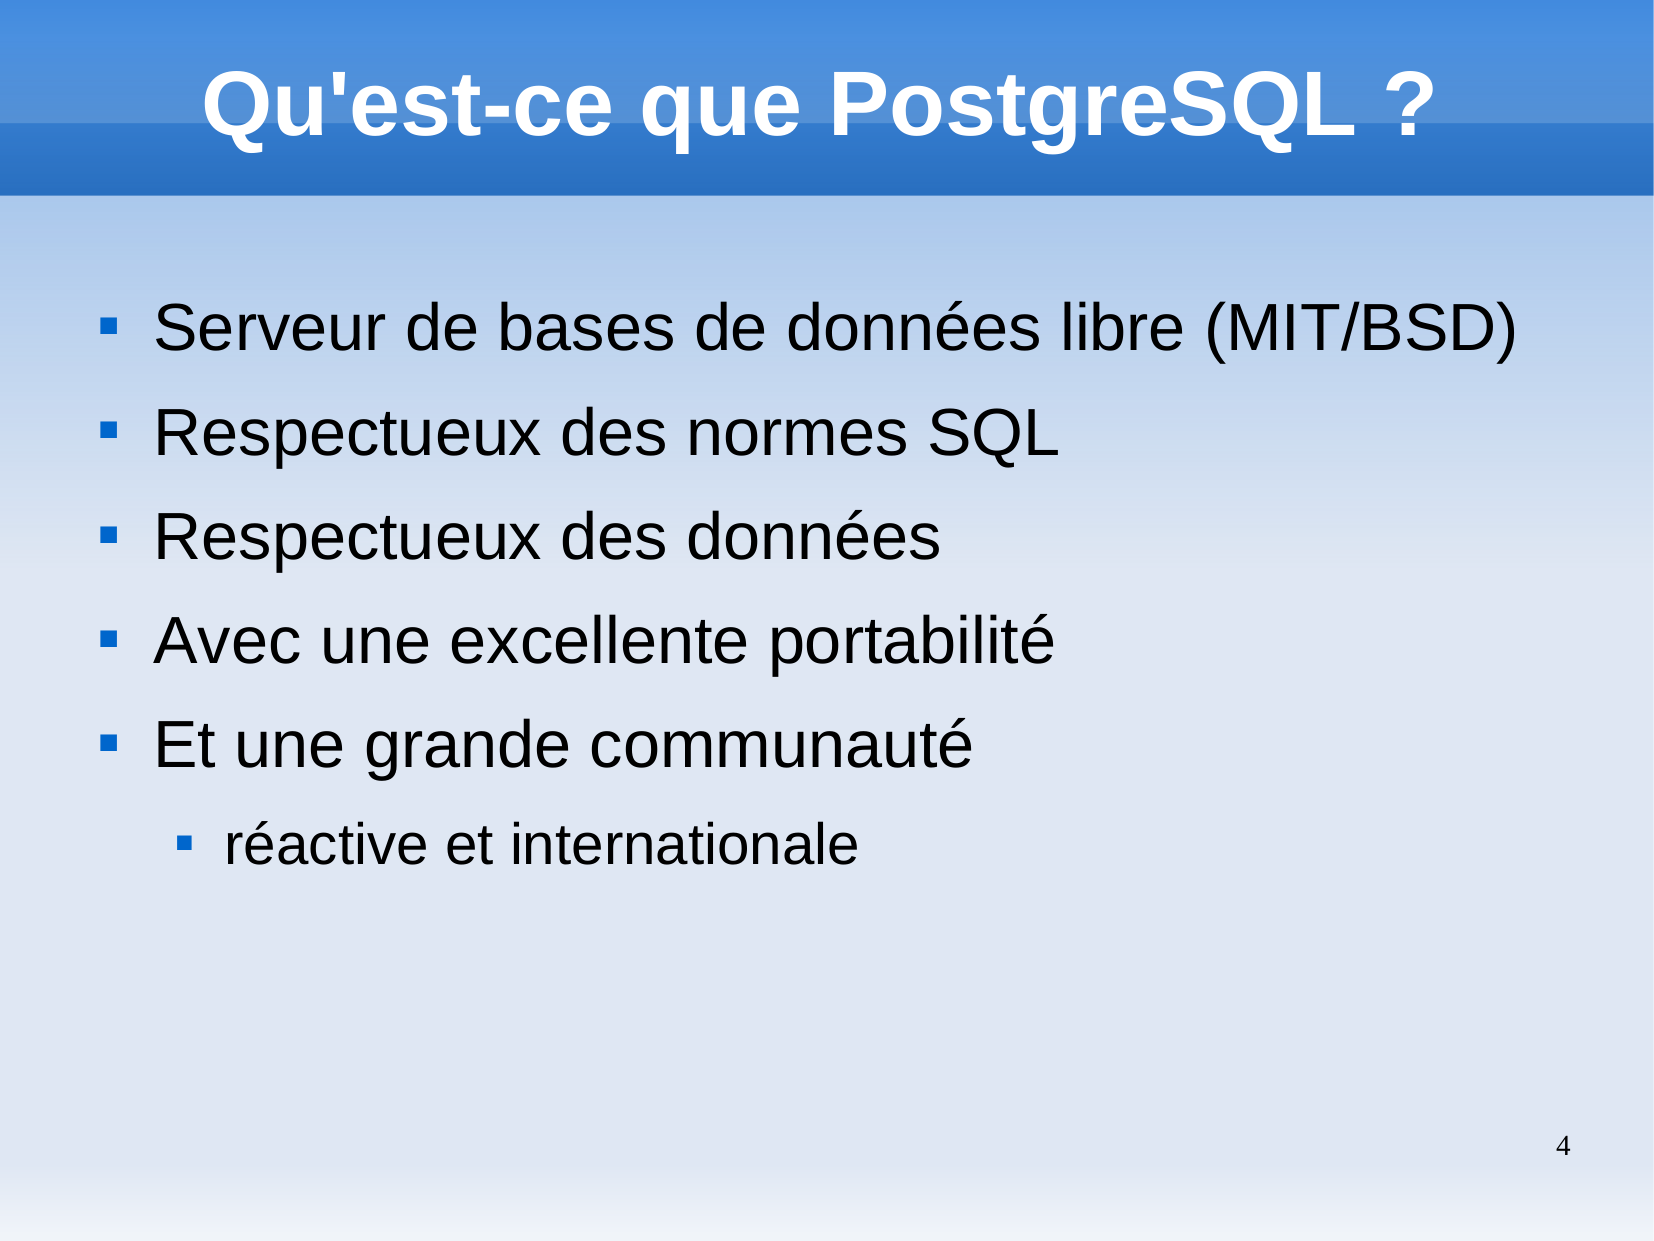

# Qu'est-ce que PostgreSQL ?
Serveur de bases de données libre (MIT/BSD)
Respectueux des normes SQL
Respectueux des données
Avec une excellente portabilité
Et une grande communauté
réactive et internationale
4